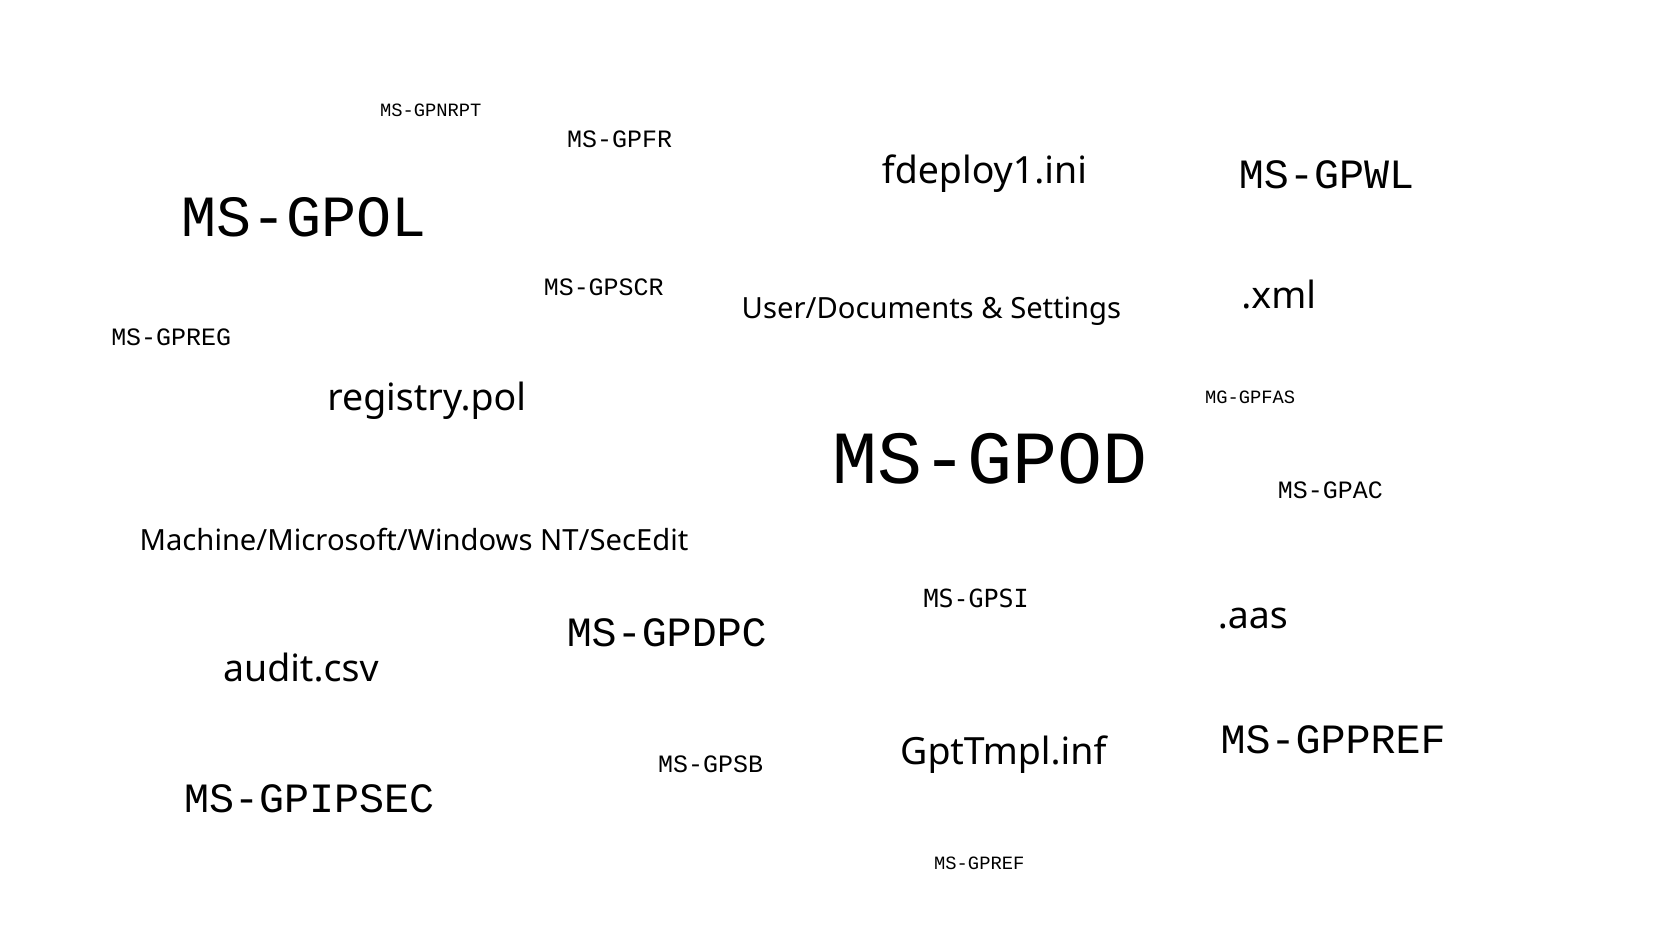

MS-GPNRPT
MS-GPFR
fdeploy1.ini
MS-GPWL
MS-GPOL
.xml
MS-GPSCR
User/Documents & Settings
MS-GPREG
registry.pol
MG-GPFAS
MS-GPOD
MS-GPAC
Machine/Microsoft/Windows NT/SecEdit
MS-GPSI
.aas
MS-GPDPC
audit.csv
MS-GPPREF
GptTmpl.inf
MS-GPSB
MS-GPIPSEC
MS-GPREF